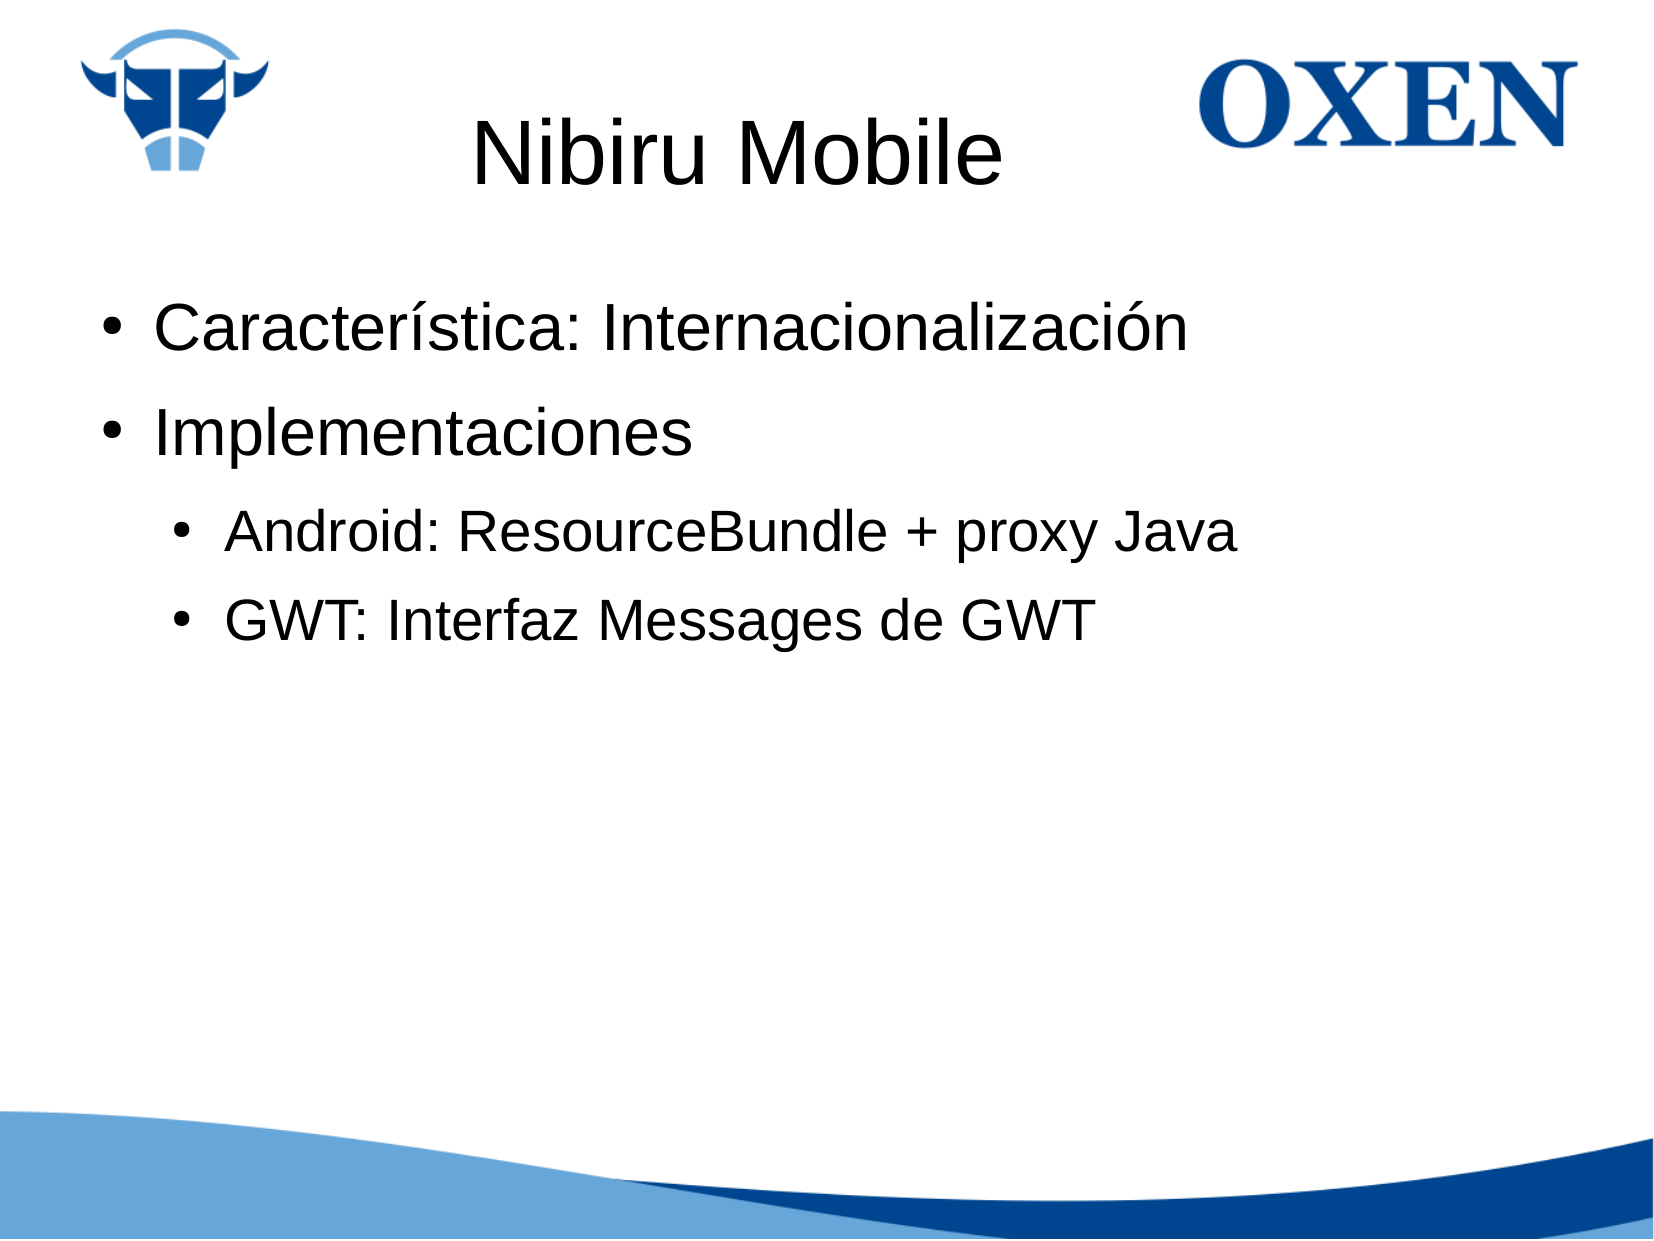

# Nibiru Mobile
Característica: Internacionalización
Implementaciones
Android: ResourceBundle + proxy Java
GWT: Interfaz Messages de GWT